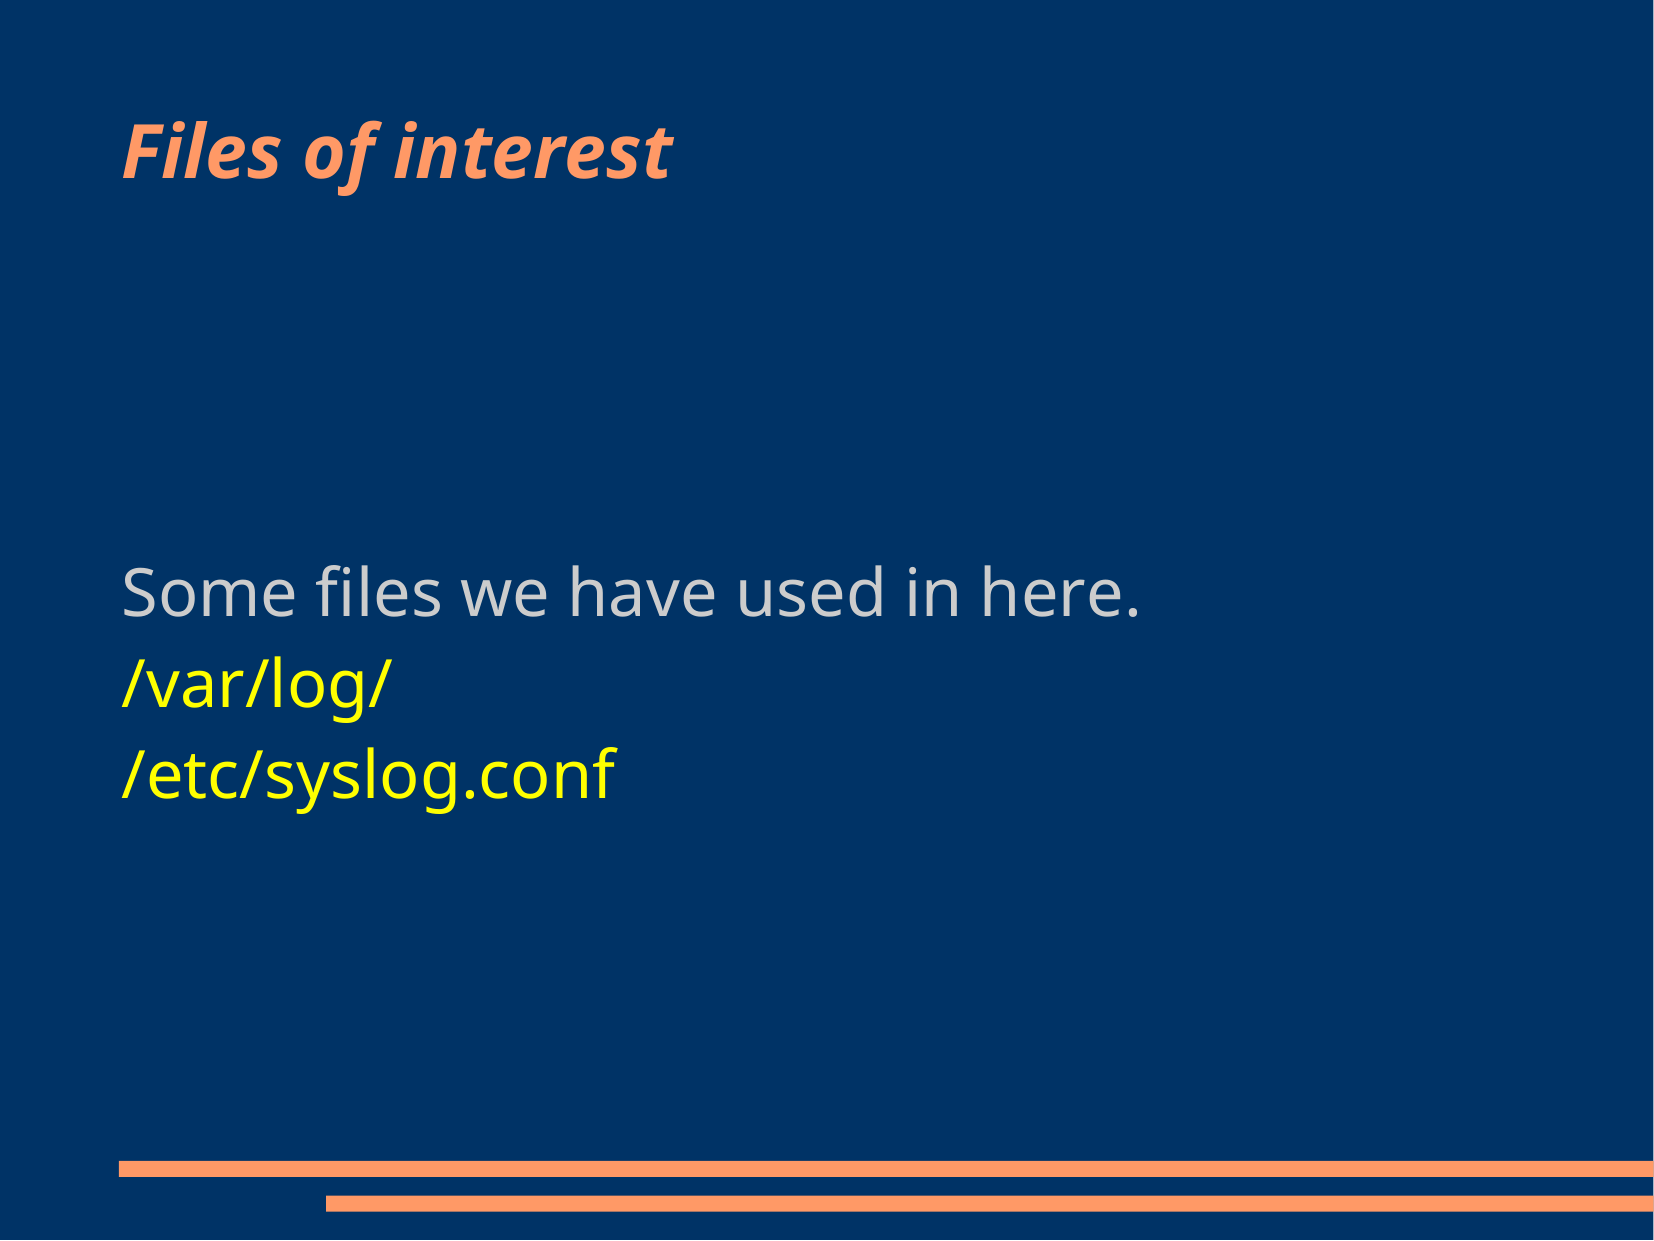

# Files of interest
Some files we have used in here.
/var/log/
/etc/syslog.conf